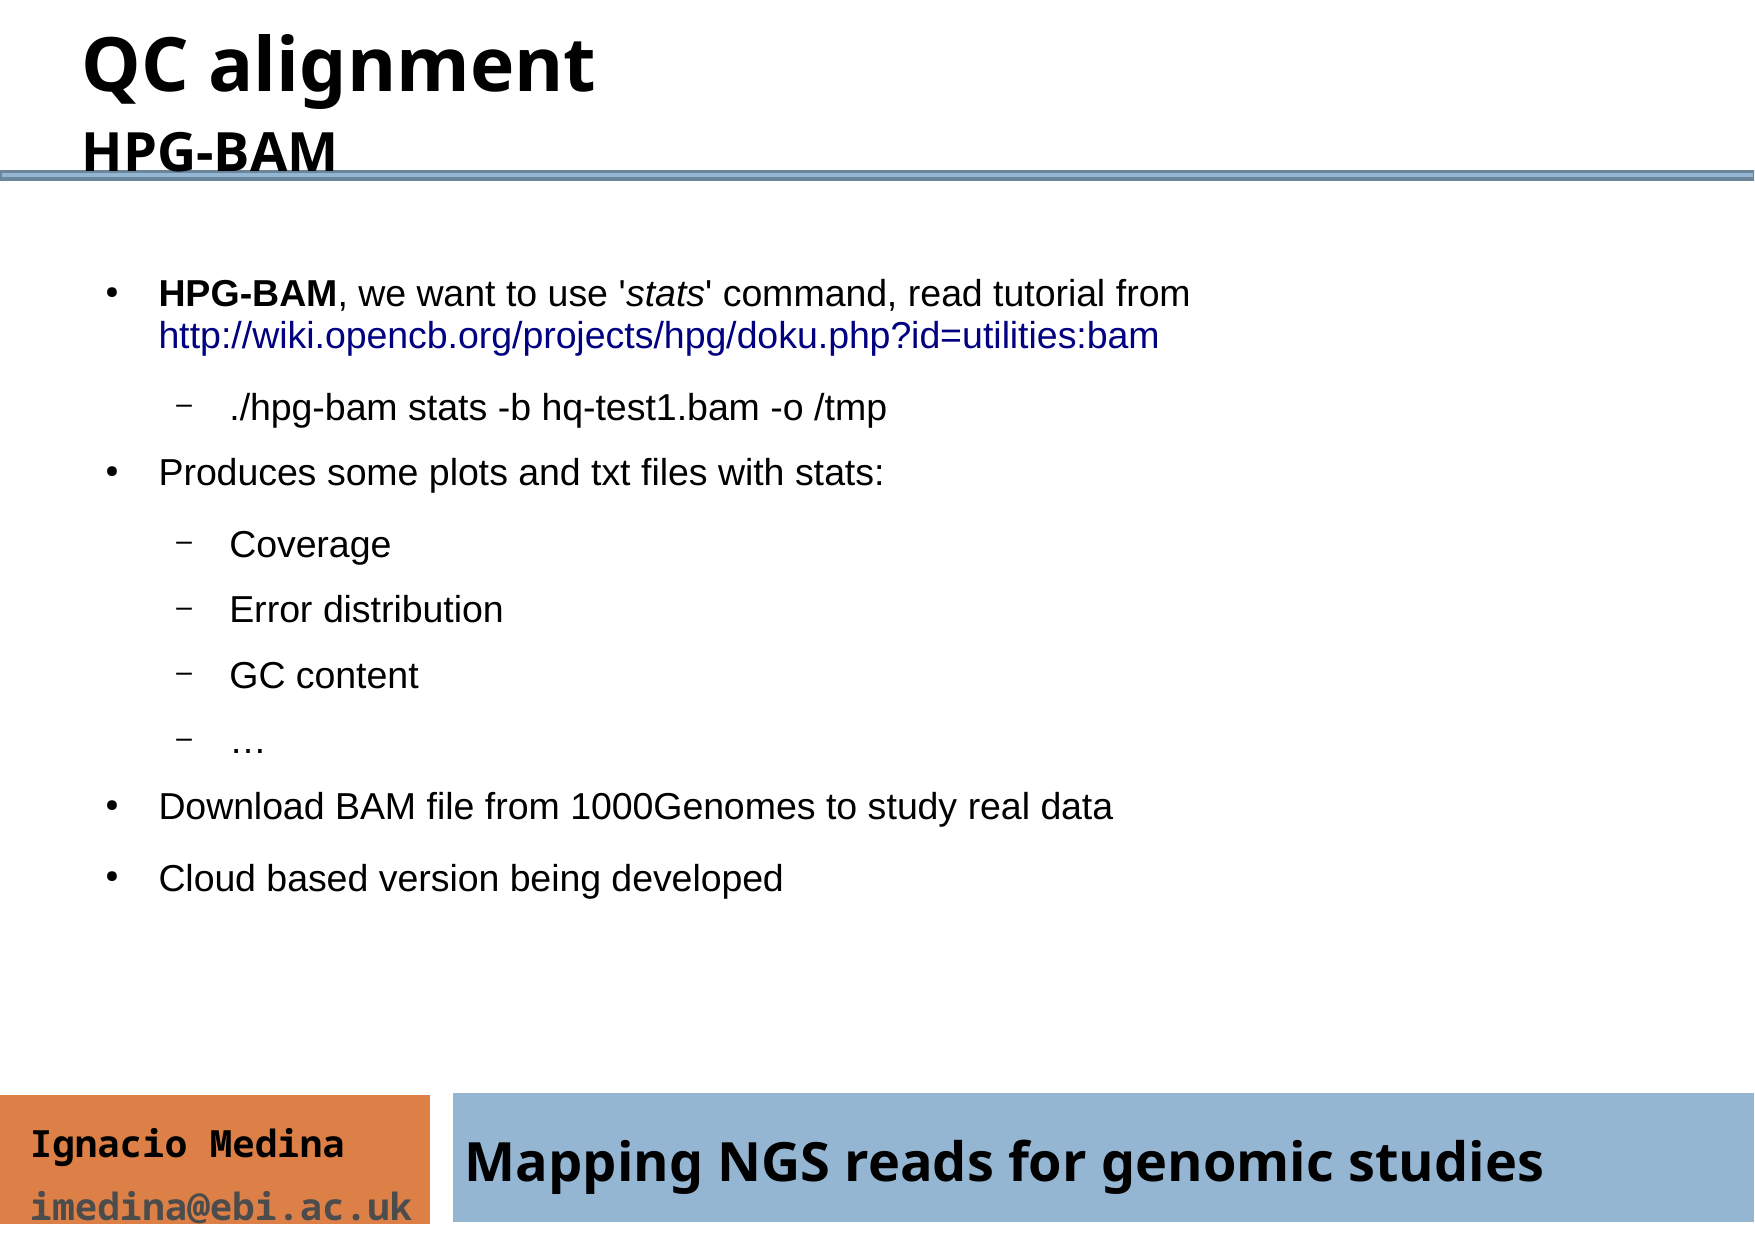

QC alignment
HPG-BAM
# HPG-BAM, we want to use 'stats' command, read tutorial from http://wiki.opencb.org/projects/hpg/doku.php?id=utilities:bam
./hpg-bam stats -b hq-test1.bam -o /tmp
Produces some plots and txt files with stats:
Coverage
Error distribution
GC content
…
Download BAM file from 1000Genomes to study real data
Cloud based version being developed
Ignacio Medina
imedina@ebi.ac.uk
Mapping NGS reads for genomic studies